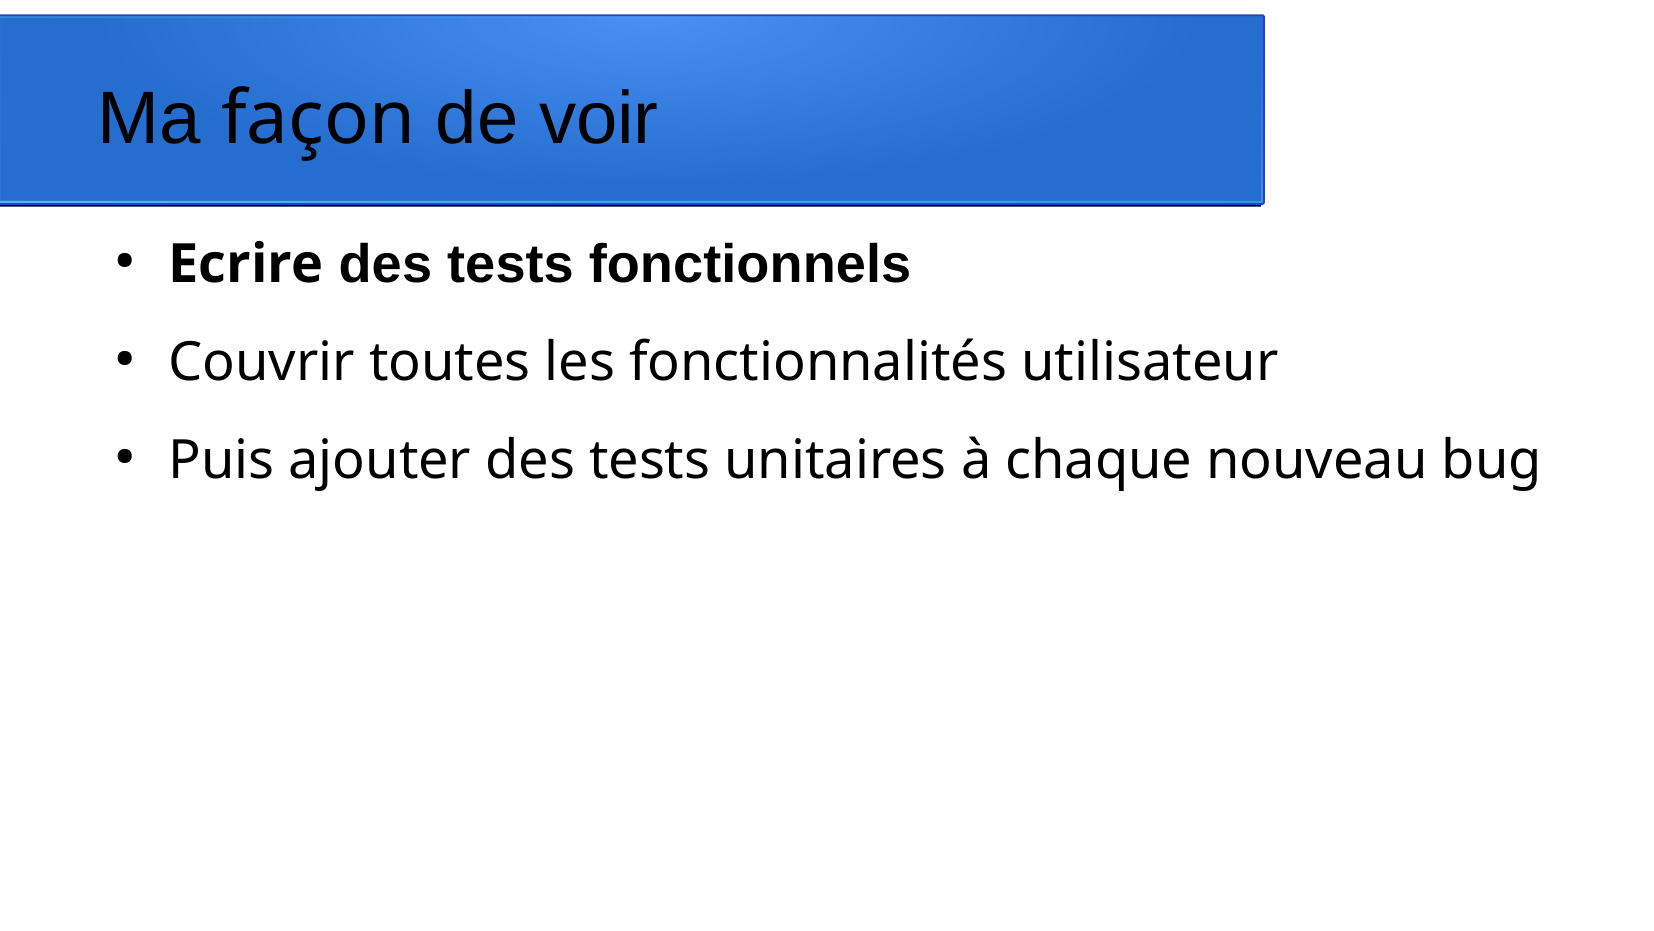

# Ma façon de voir
Ecrire des tests fonctionnels
Couvrir toutes les fonctionnalités utilisateur
Puis ajouter des tests unitaires à chaque nouveau bug